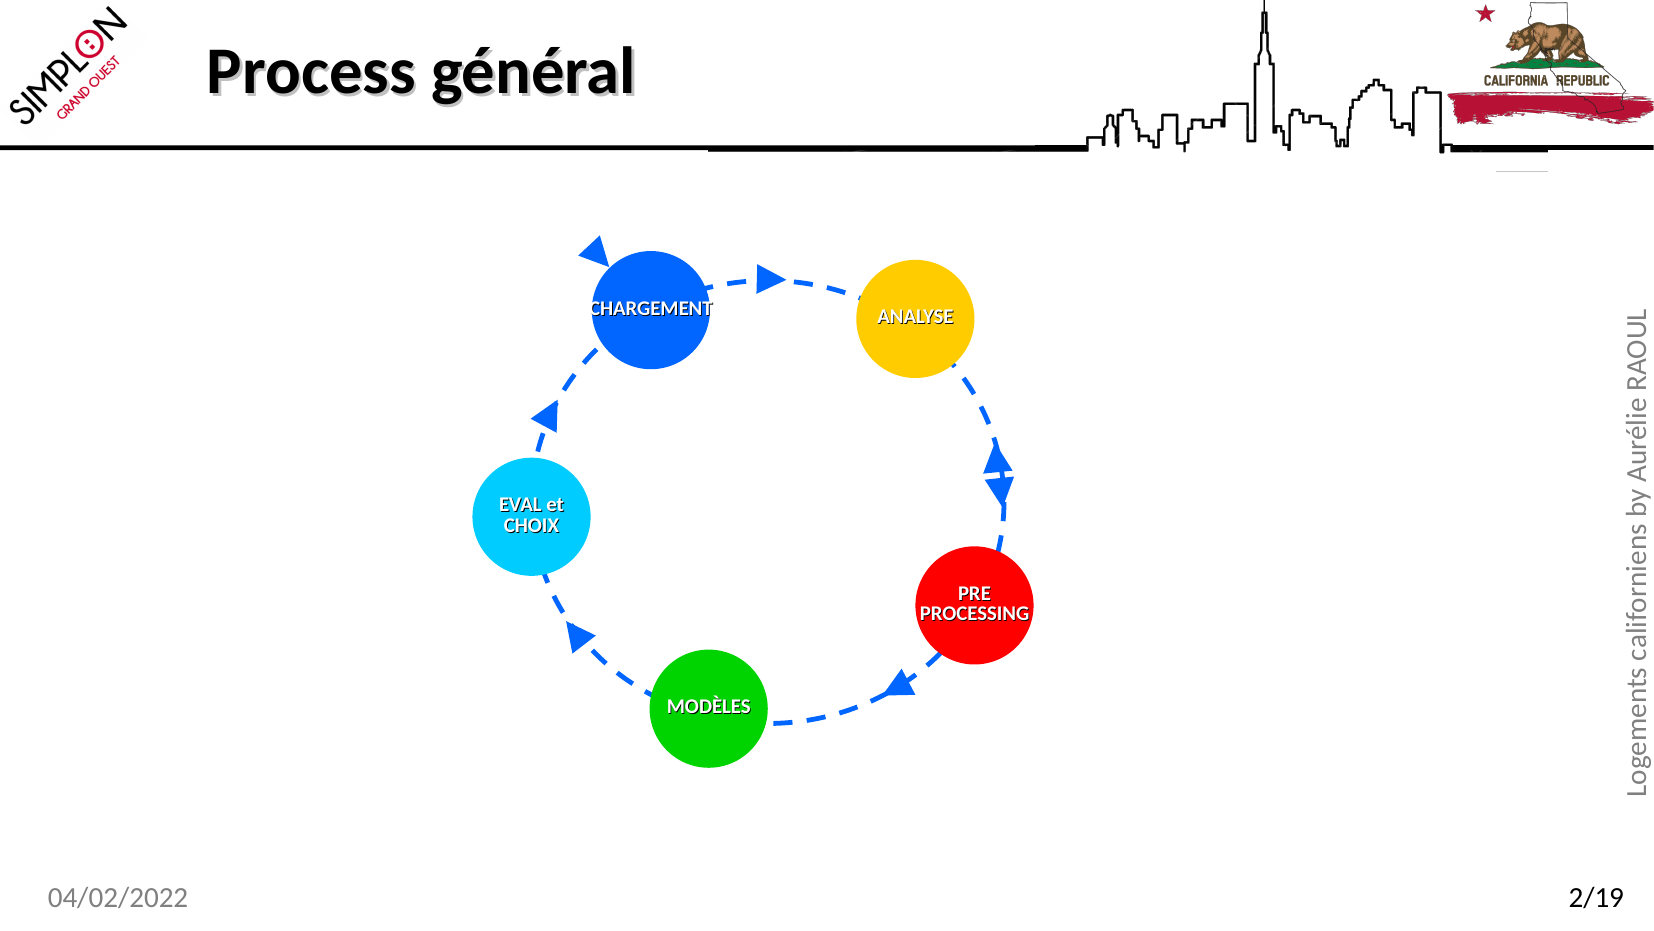

# Process général
CHARGEMENT
ANALYSE
EVAL et
CHOIX
PRE
PROCESSING
MODÈLES
2